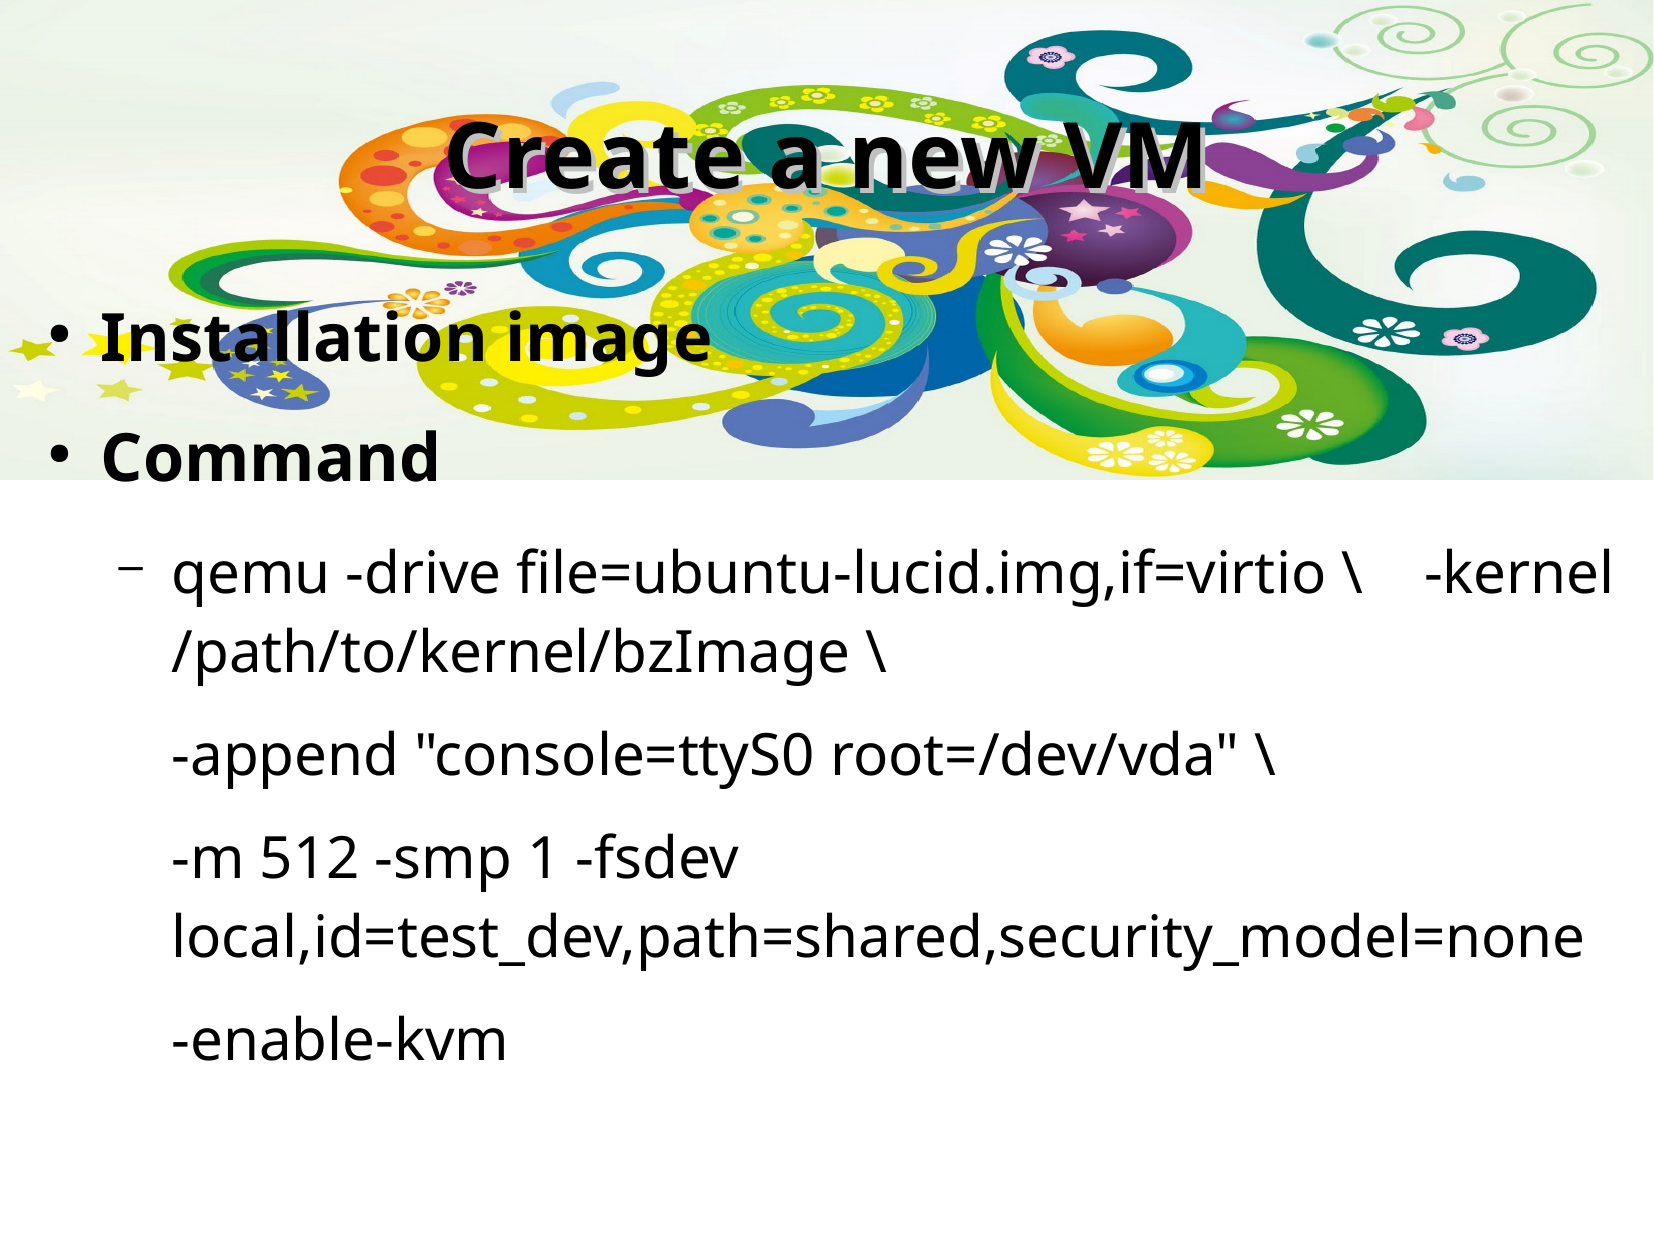

# Create a new VM
Installation image
Command
qemu -drive file=ubuntu-lucid.img,if=virtio \ -kernel /path/to/kernel/bzImage \
-append "console=ttyS0 root=/dev/vda" \
-m 512 -smp 1 -fsdev local,id=test_dev,path=shared,security_model=none
-enable-kvm